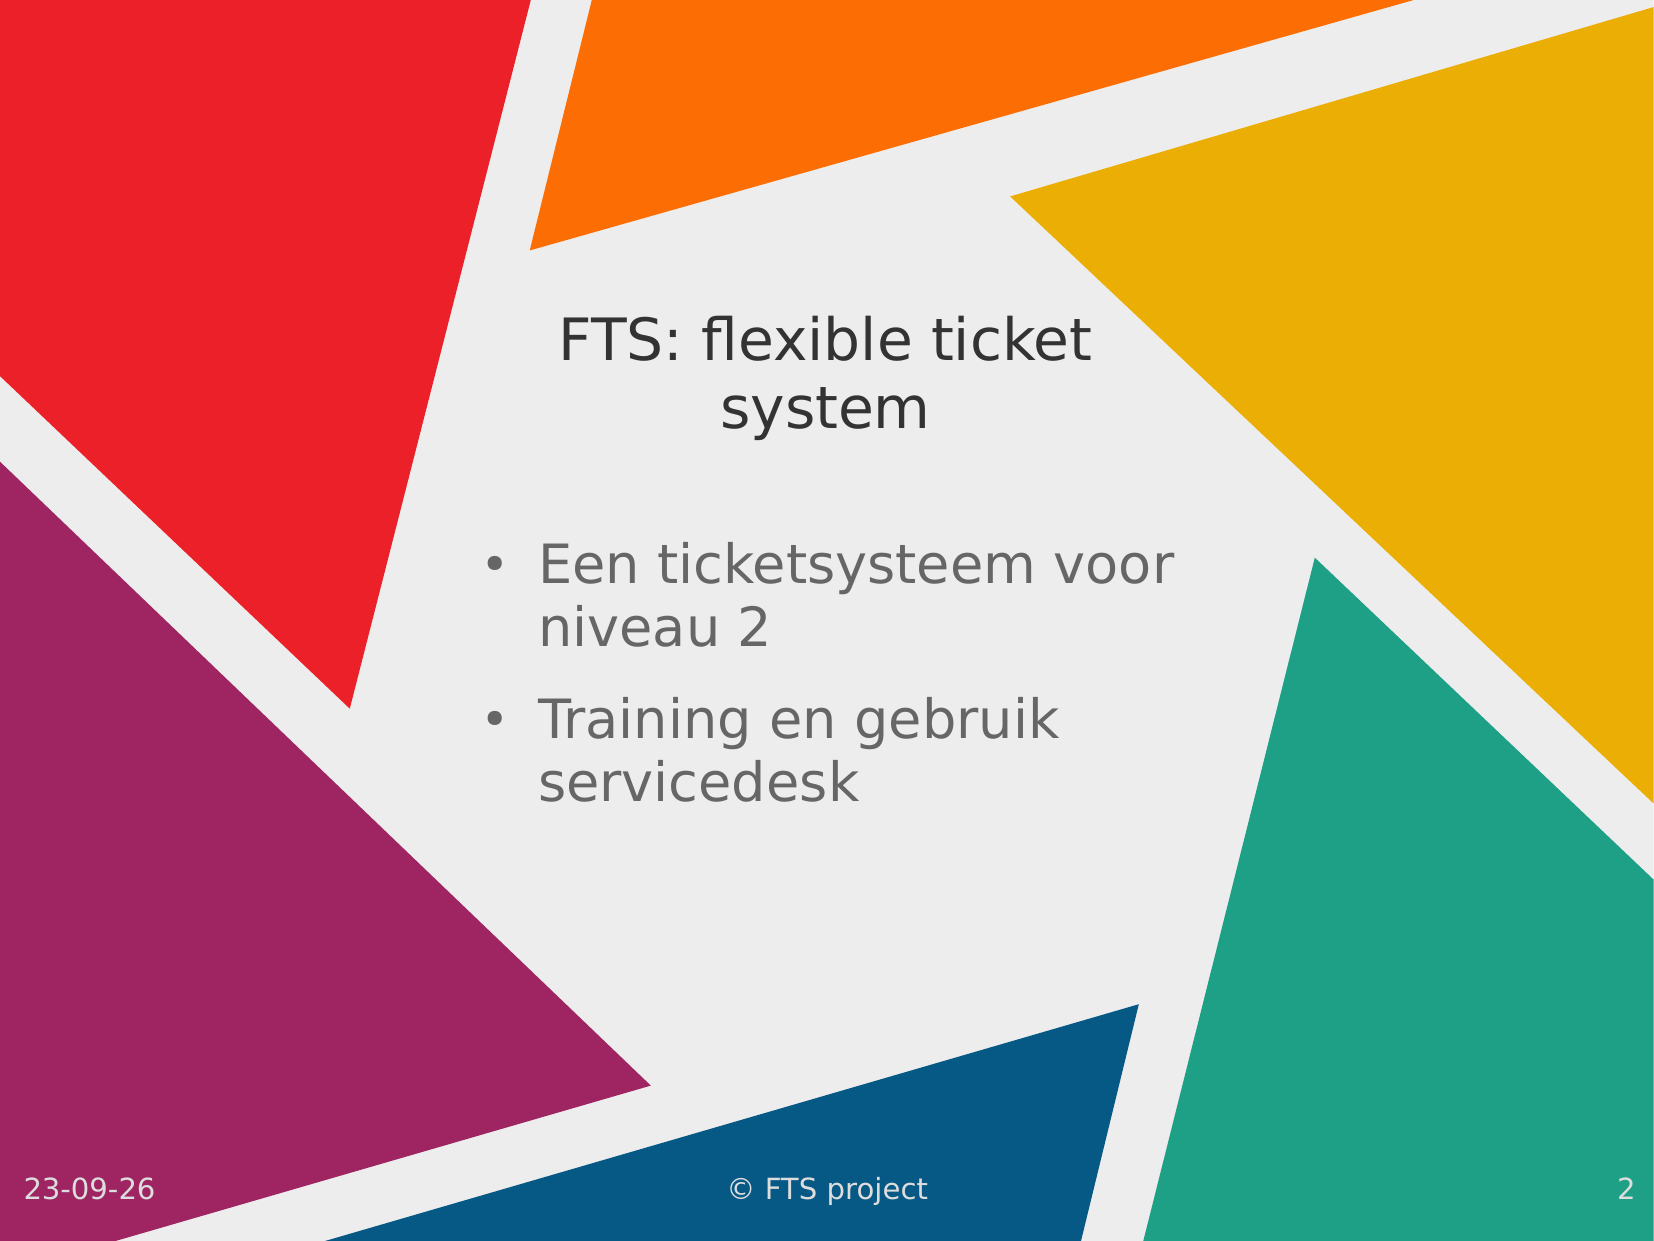

# FTS: flexible ticket system
Een ticketsysteem voor niveau 2
Training en gebruik servicedesk
© FTS project
2